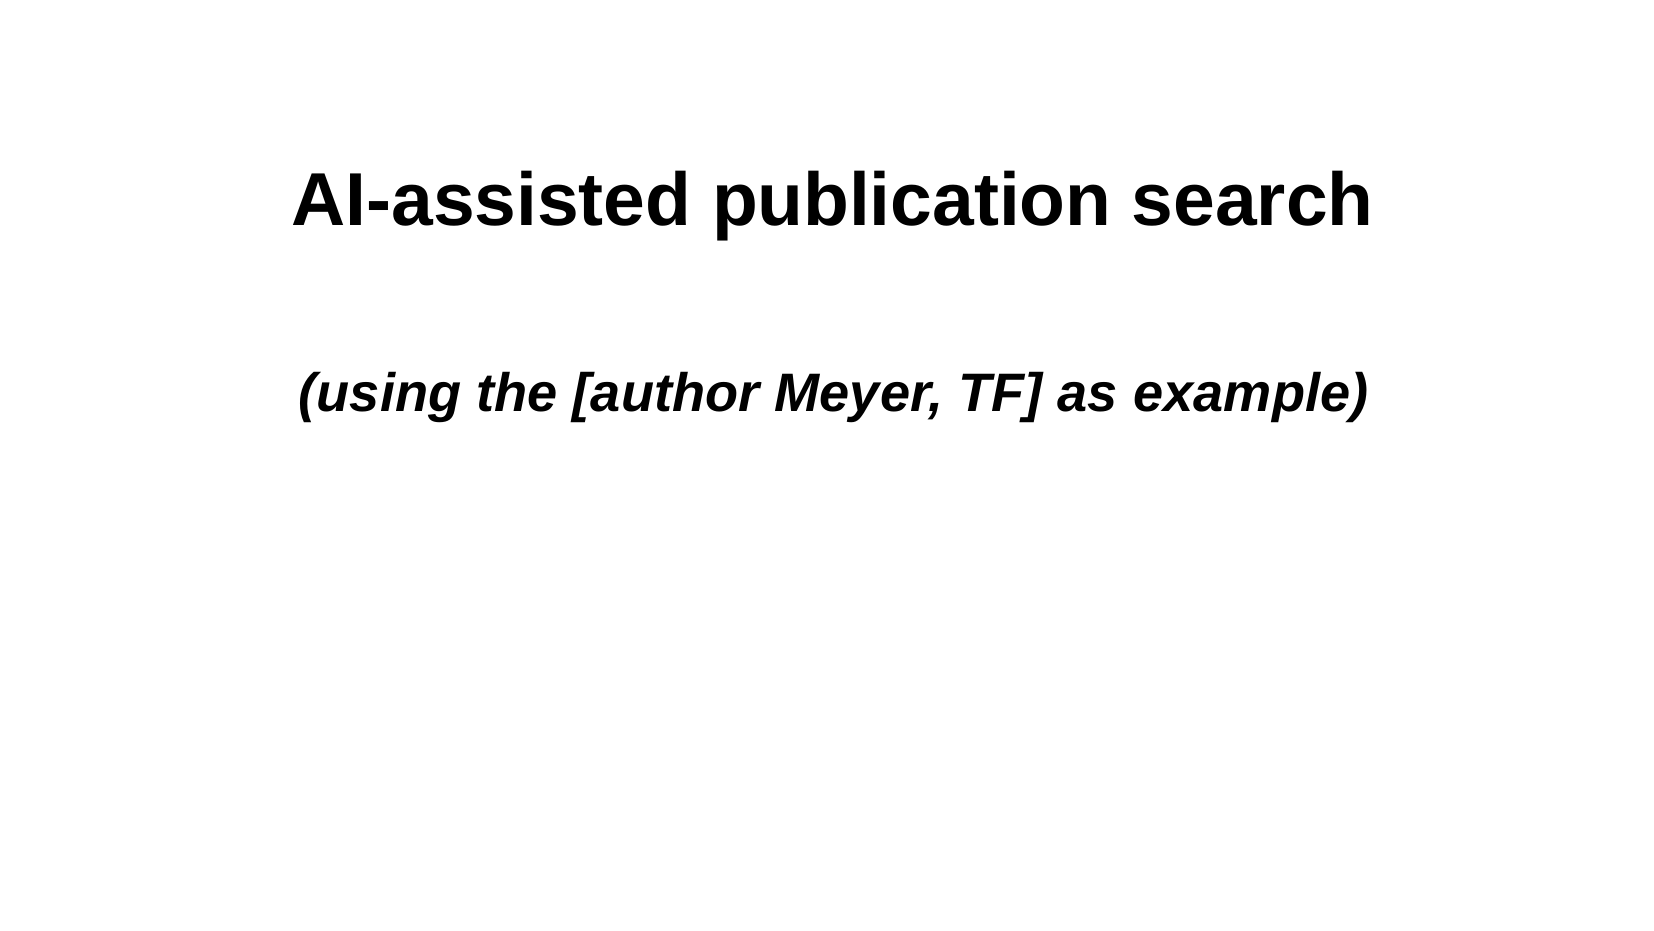

AI-assisted publication search
 (using the [author Meyer, TF] as example)